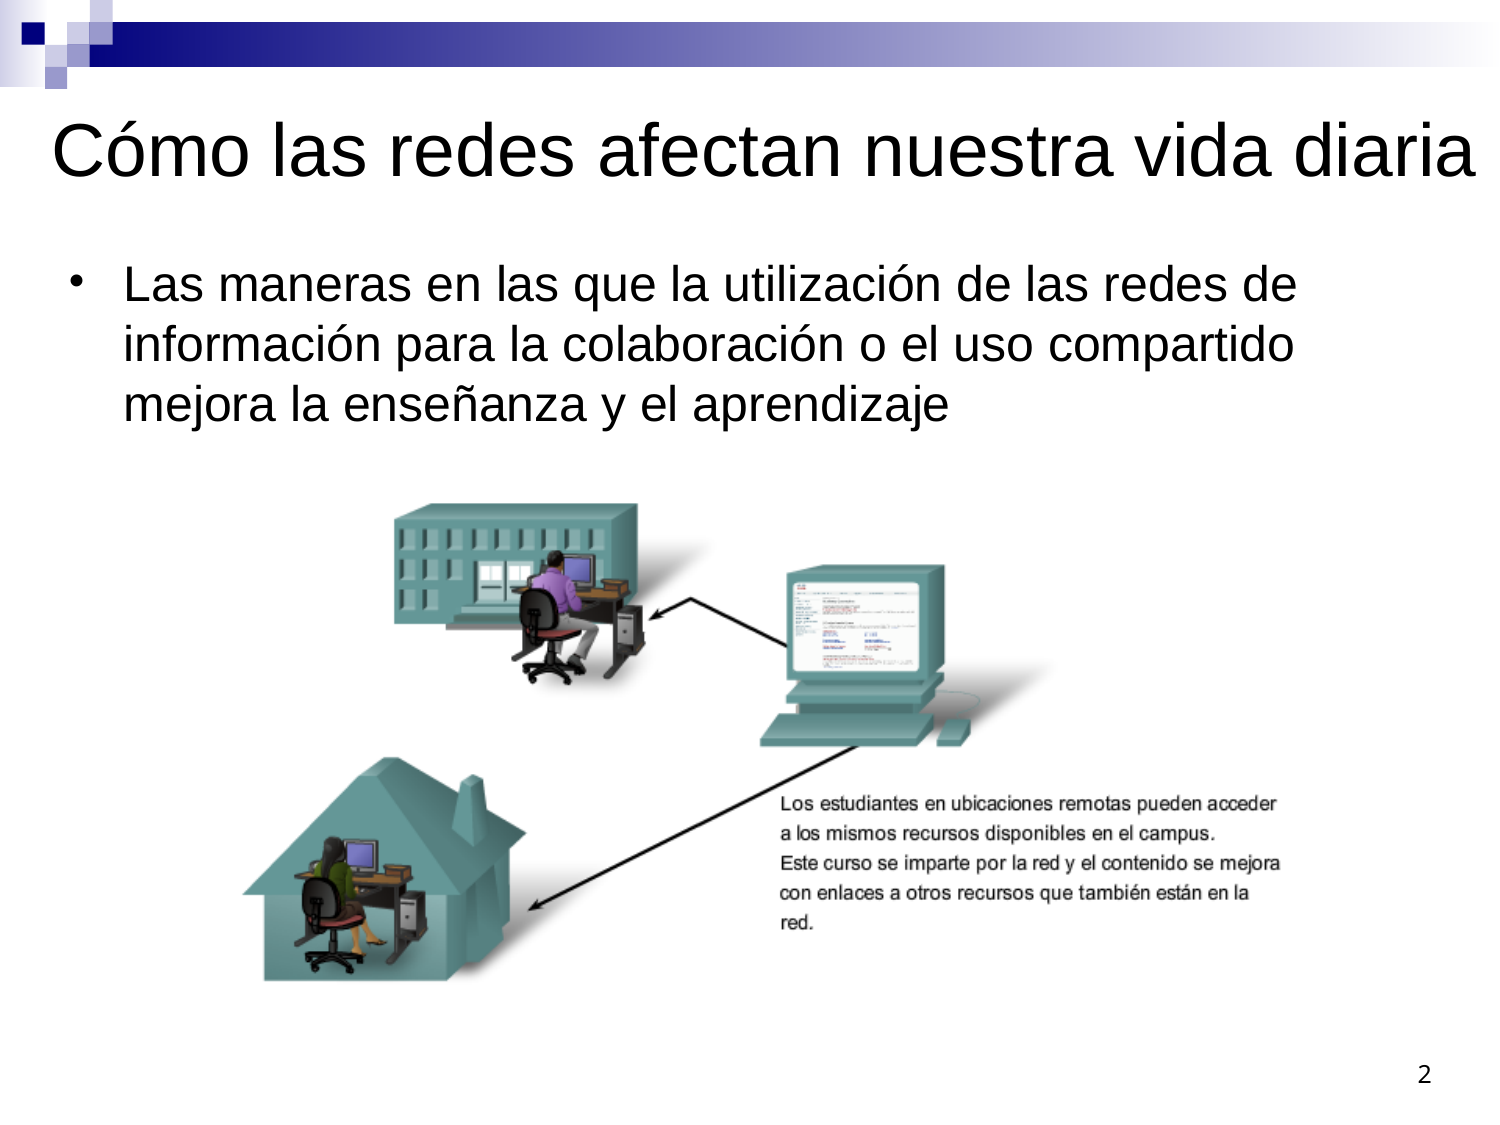

Cómo las redes afectan nuestra vida diaria
Las maneras en las que la utilización de las redes de información para la colaboración o el uso compartido mejora la enseñanza y el aprendizaje